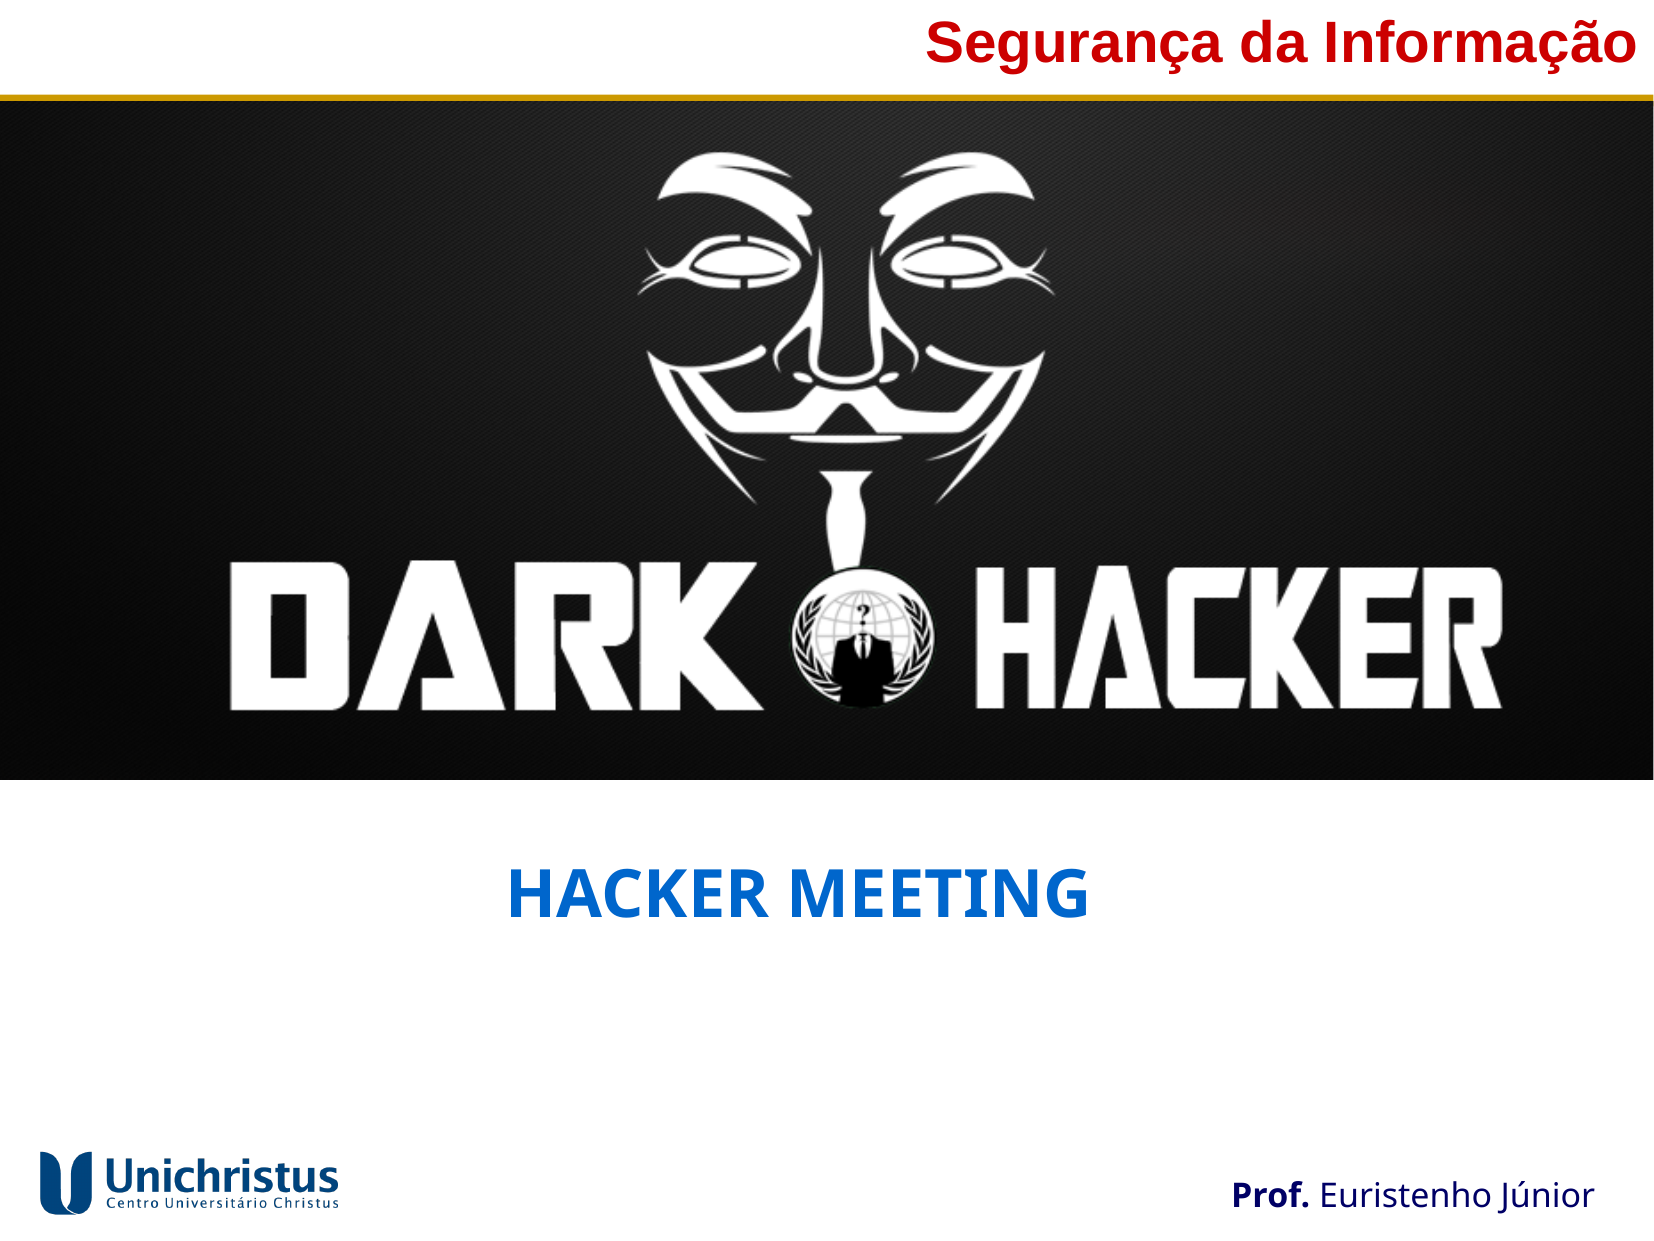

Segurança da Informação
HACKER MEETING
Prof. Euristenho Júnior